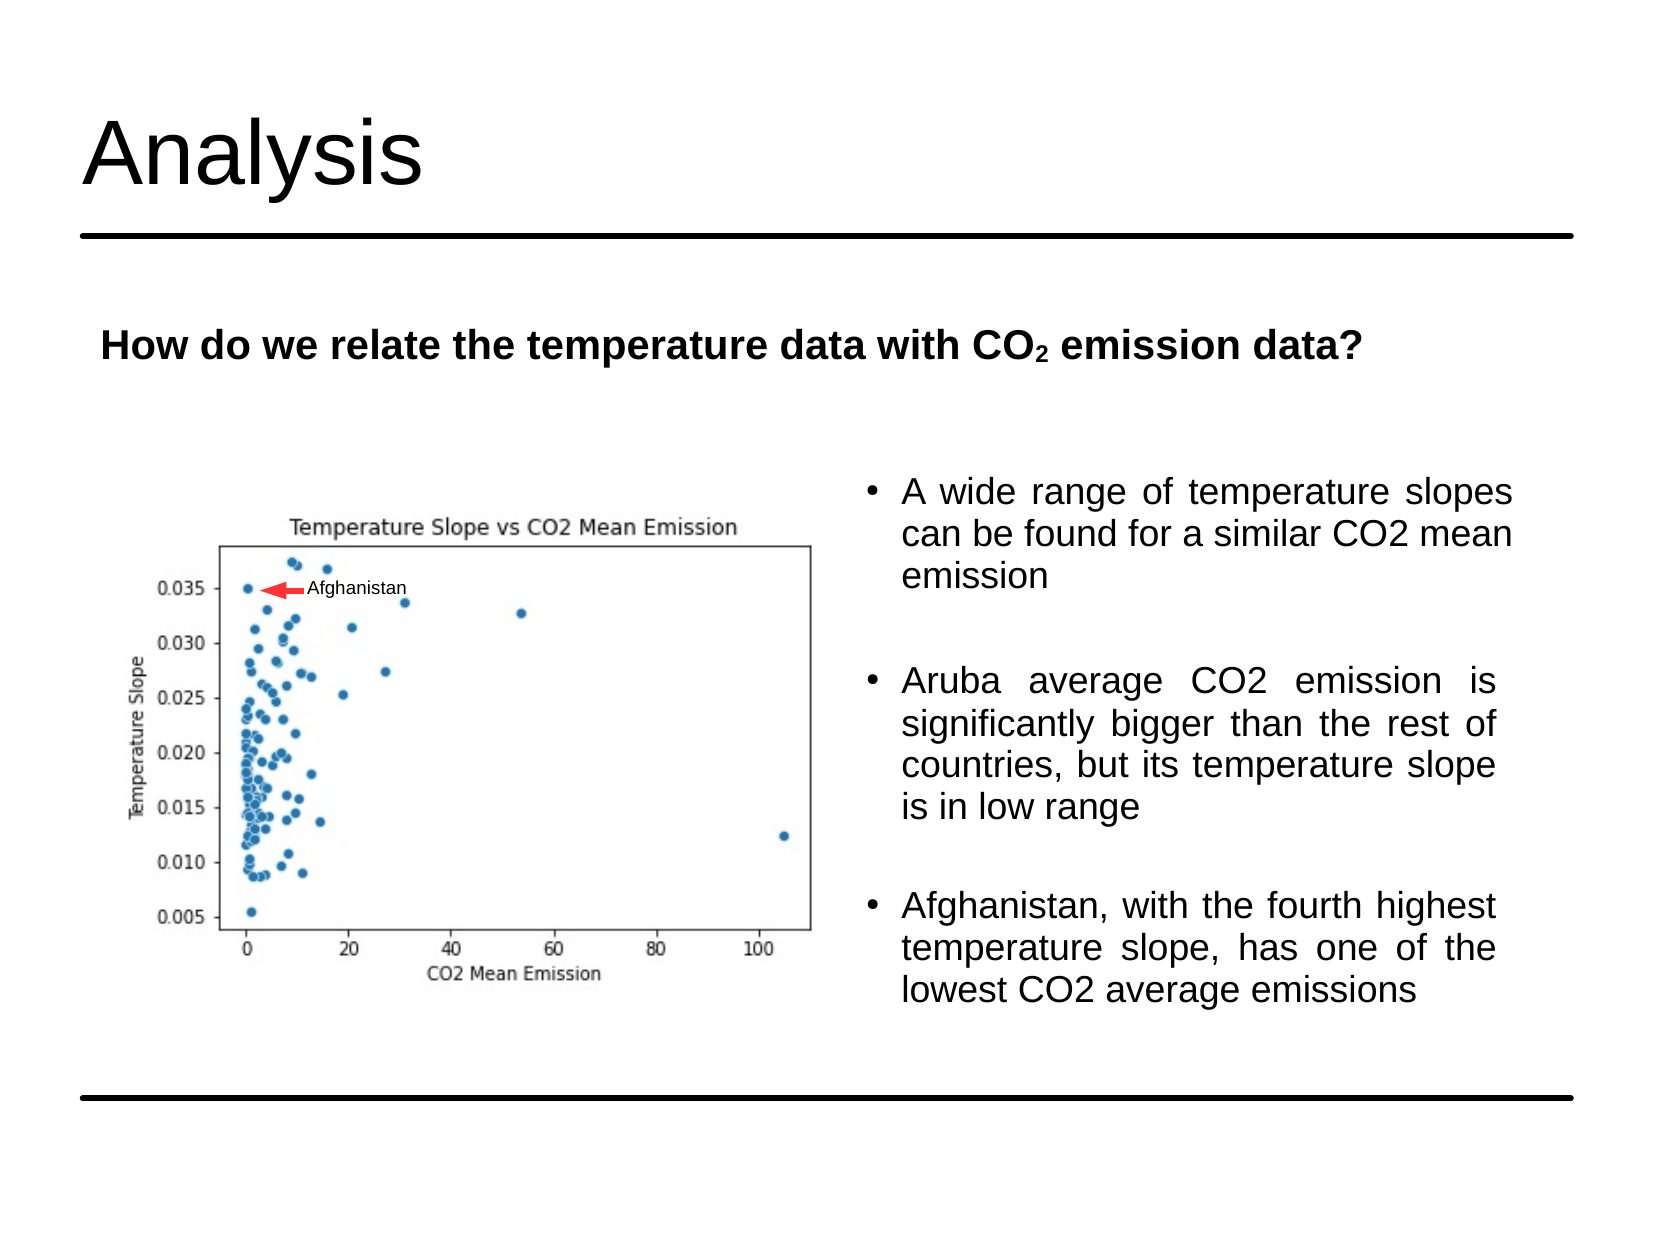

# Analysis
How do we relate the temperature data with CO2 emission data?
A wide range of temperature slopes
can be found for a similar CO2 mean
emission
Afghanistan
Aruba average CO2 emission is significantly bigger than the rest of countries, but its temperature slope is in low range
Afghanistan, with the fourth highest temperature slope, has one of the lowest CO2 average emissions